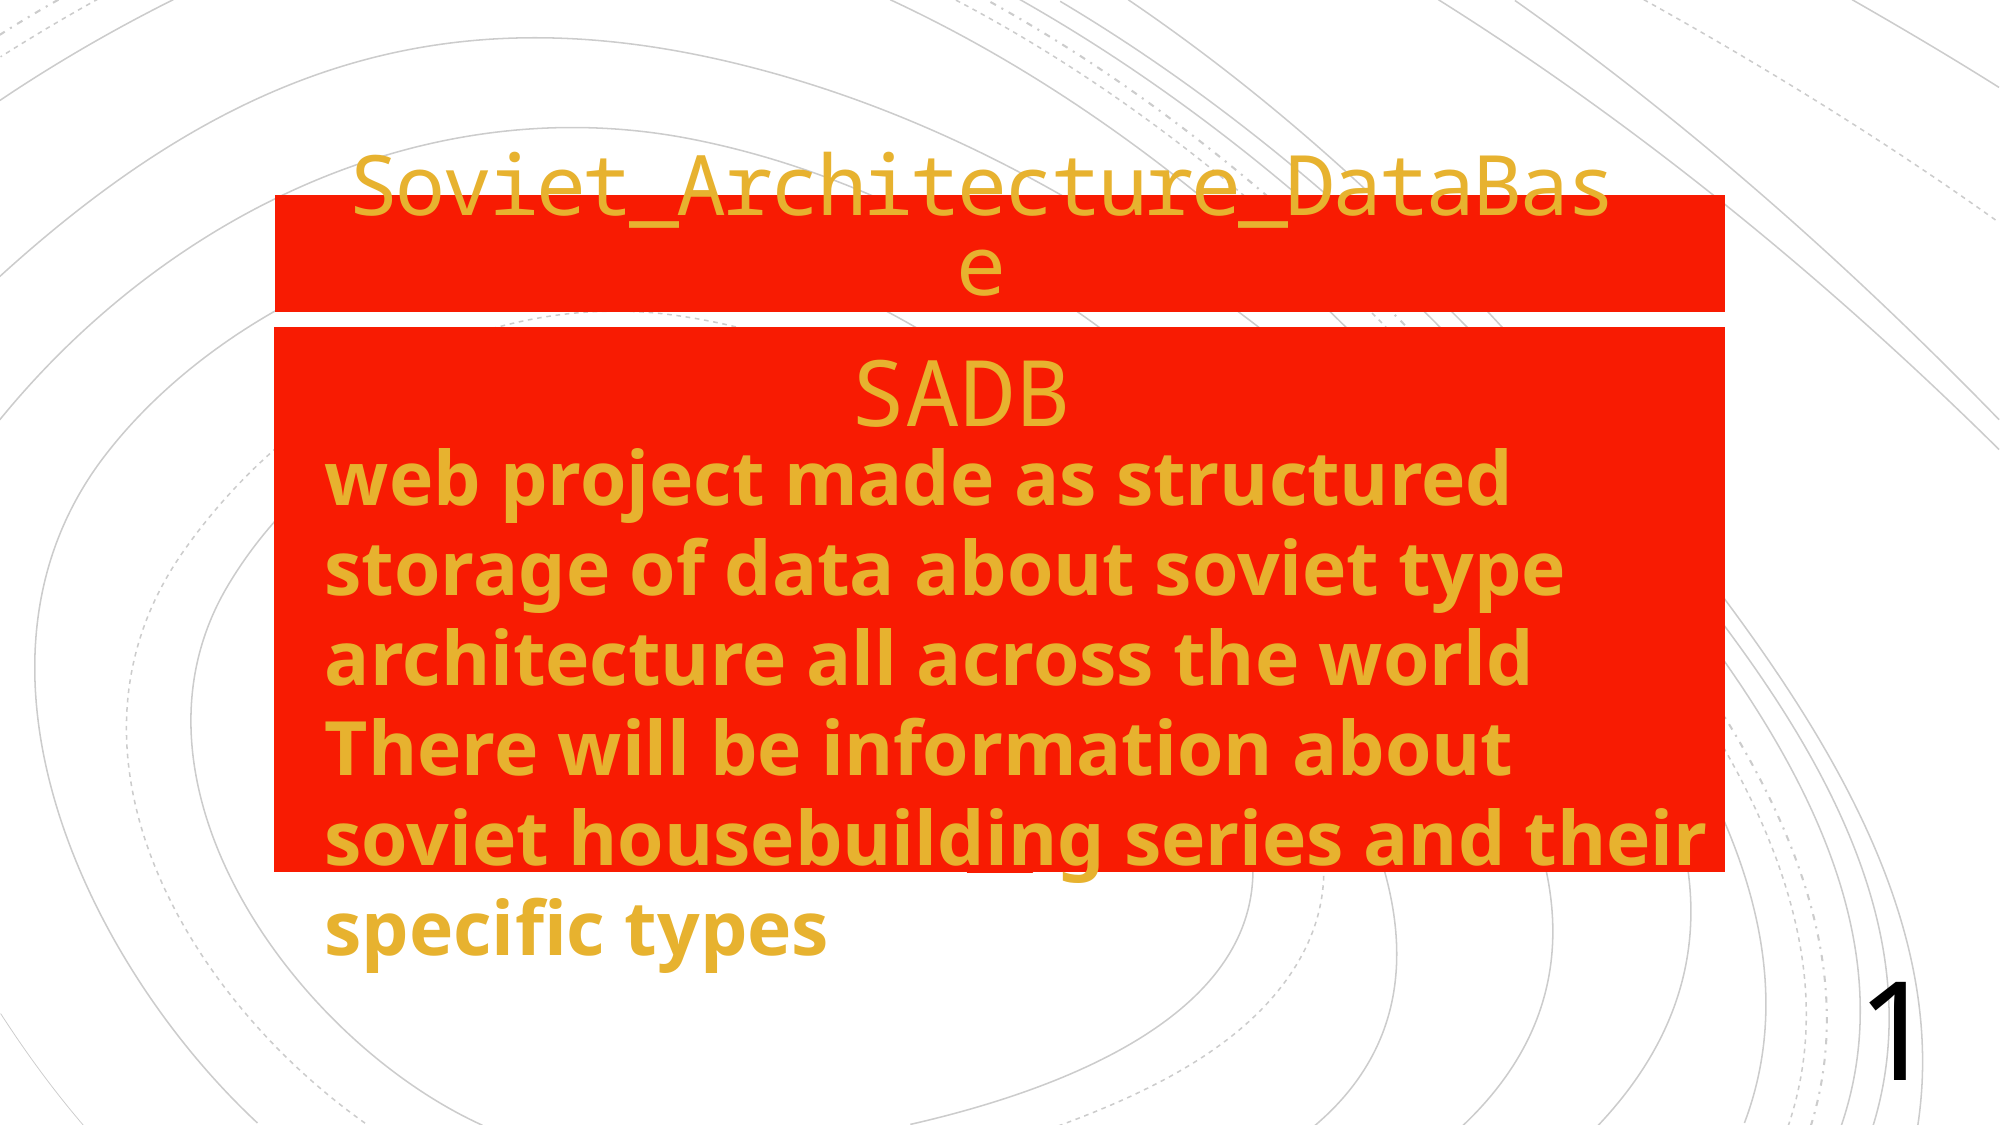

# Soviet_Architecture_DataBase
SADB
web project made as structured storage of data about soviet type architecture all across the world​ There will be information about soviet housebuilding series and their specific types
1